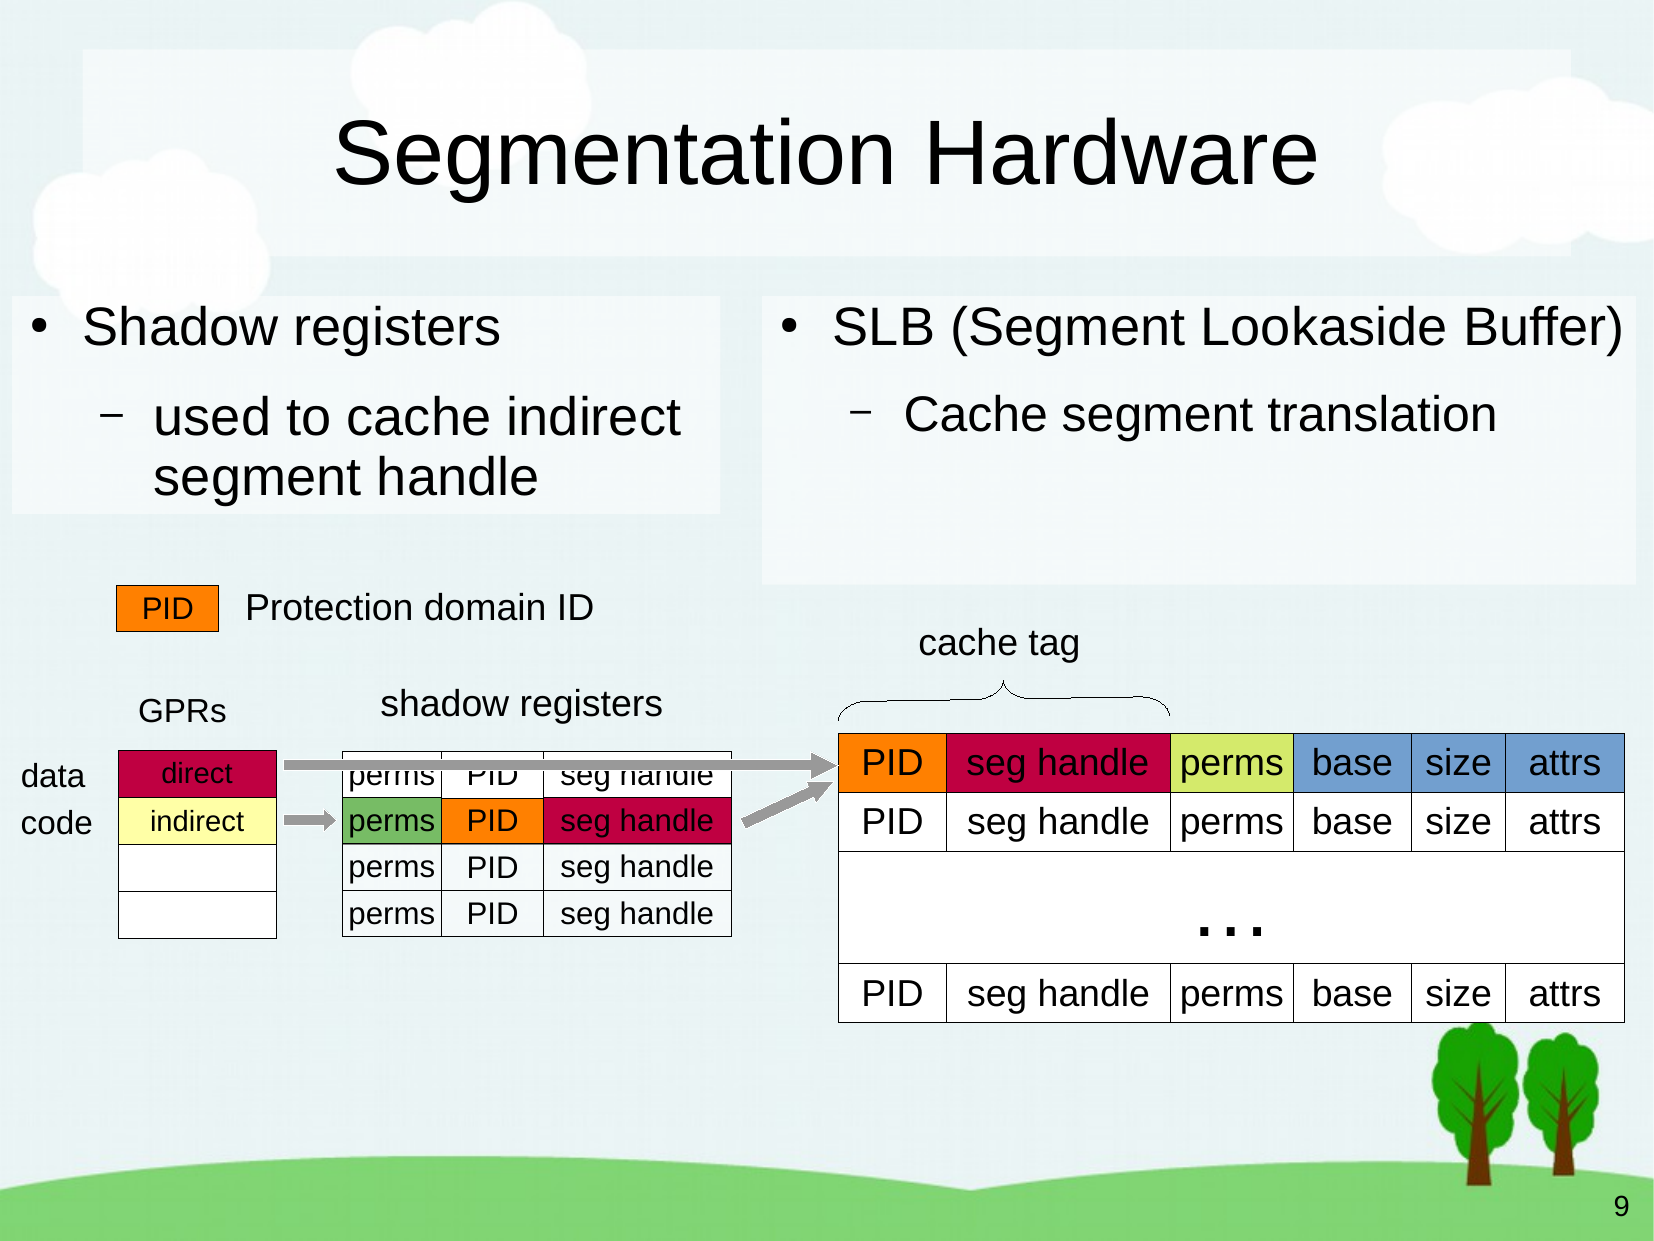

# Segmentation Hardware
Shadow registers
used to cache indirect segment handle
SLB (Segment Lookaside Buffer)
Cache segment translation
Protection domain ID
PID
cache tag
shadow registers
GPRs
PID
seg handle
perms
base
size
attrs
data
direct
perms
seg handle
PID
PID
seg handle
perms
base
size
attrs
code
indirect
perms
seg handle
PID
perms
seg handle
PID
…
perms
seg handle
PID
PID
seg handle
perms
base
size
attrs
9